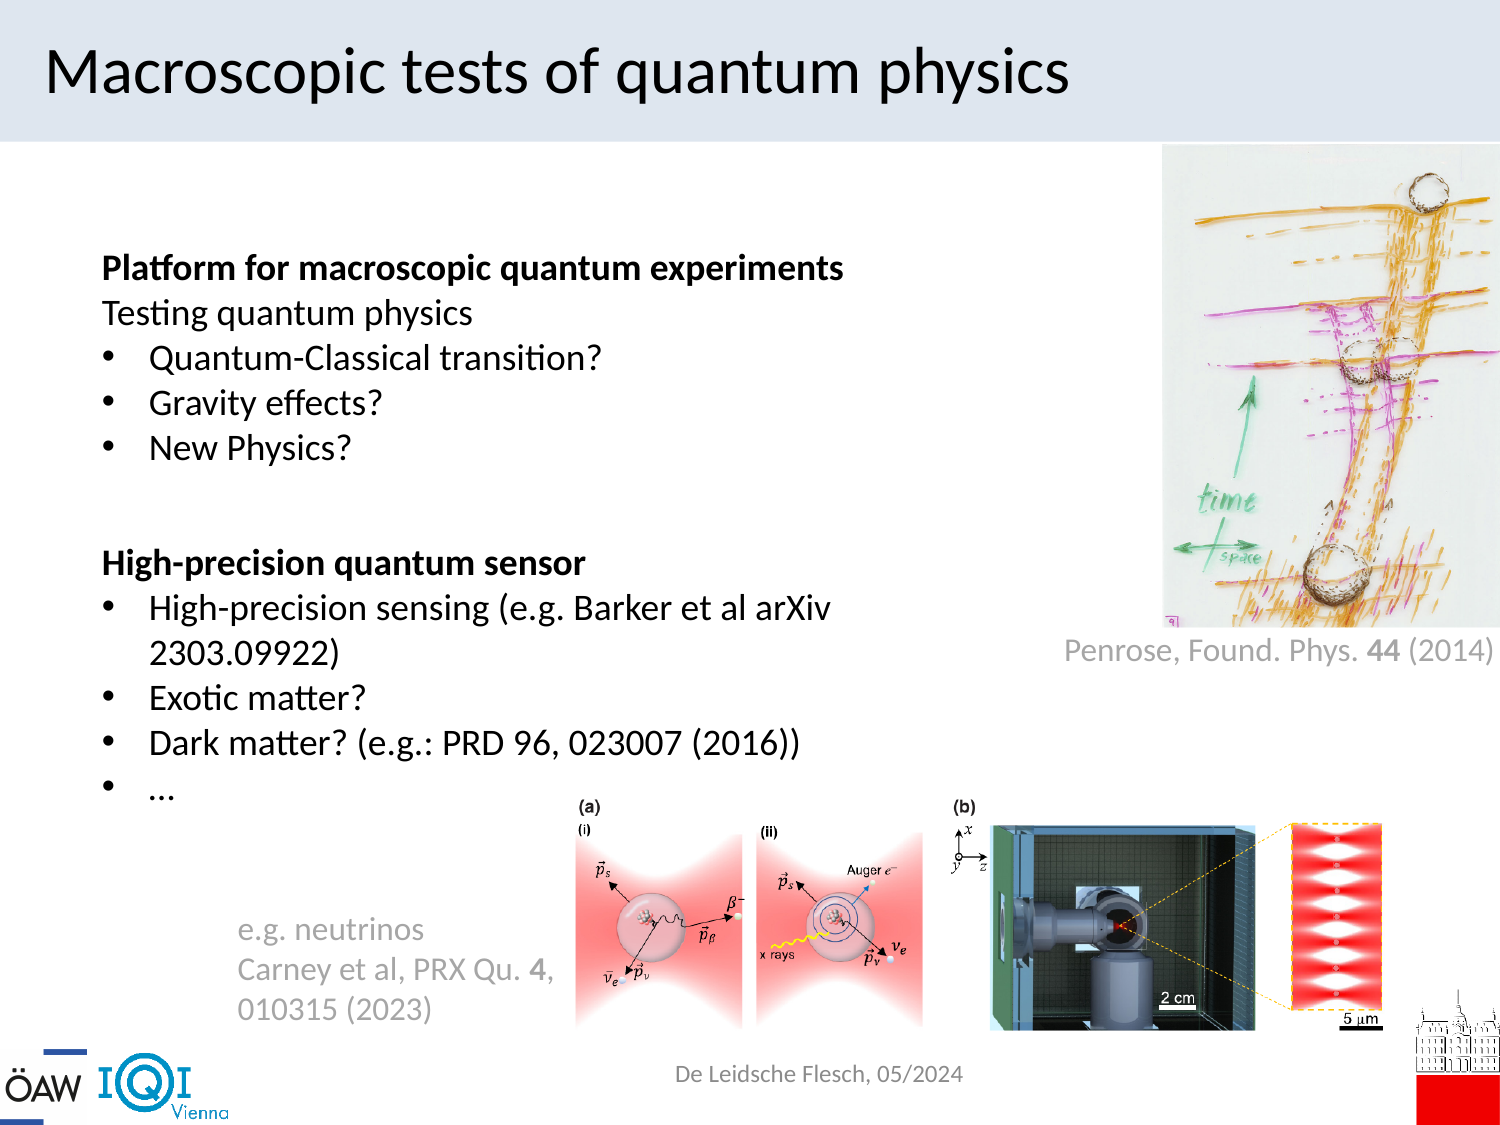

# Macroscopic tests of quantum physics
Platform for macroscopic quantum experiments
Testing quantum physics
Quantum-Classical transition?
Gravity effects?
New Physics?
High-precision quantum sensor
High-precision sensing (e.g. Barker et al arXiv 2303.09922)
Exotic matter?
Dark matter? (e.g.: PRD 96, 023007 (2016))
…
Penrose, Found. Phys. 44 (2014)
e.g. neutrinos
Carney et al, PRX Qu. 4,
010315 (2023)
De Leidsche Flesch, 05/2024